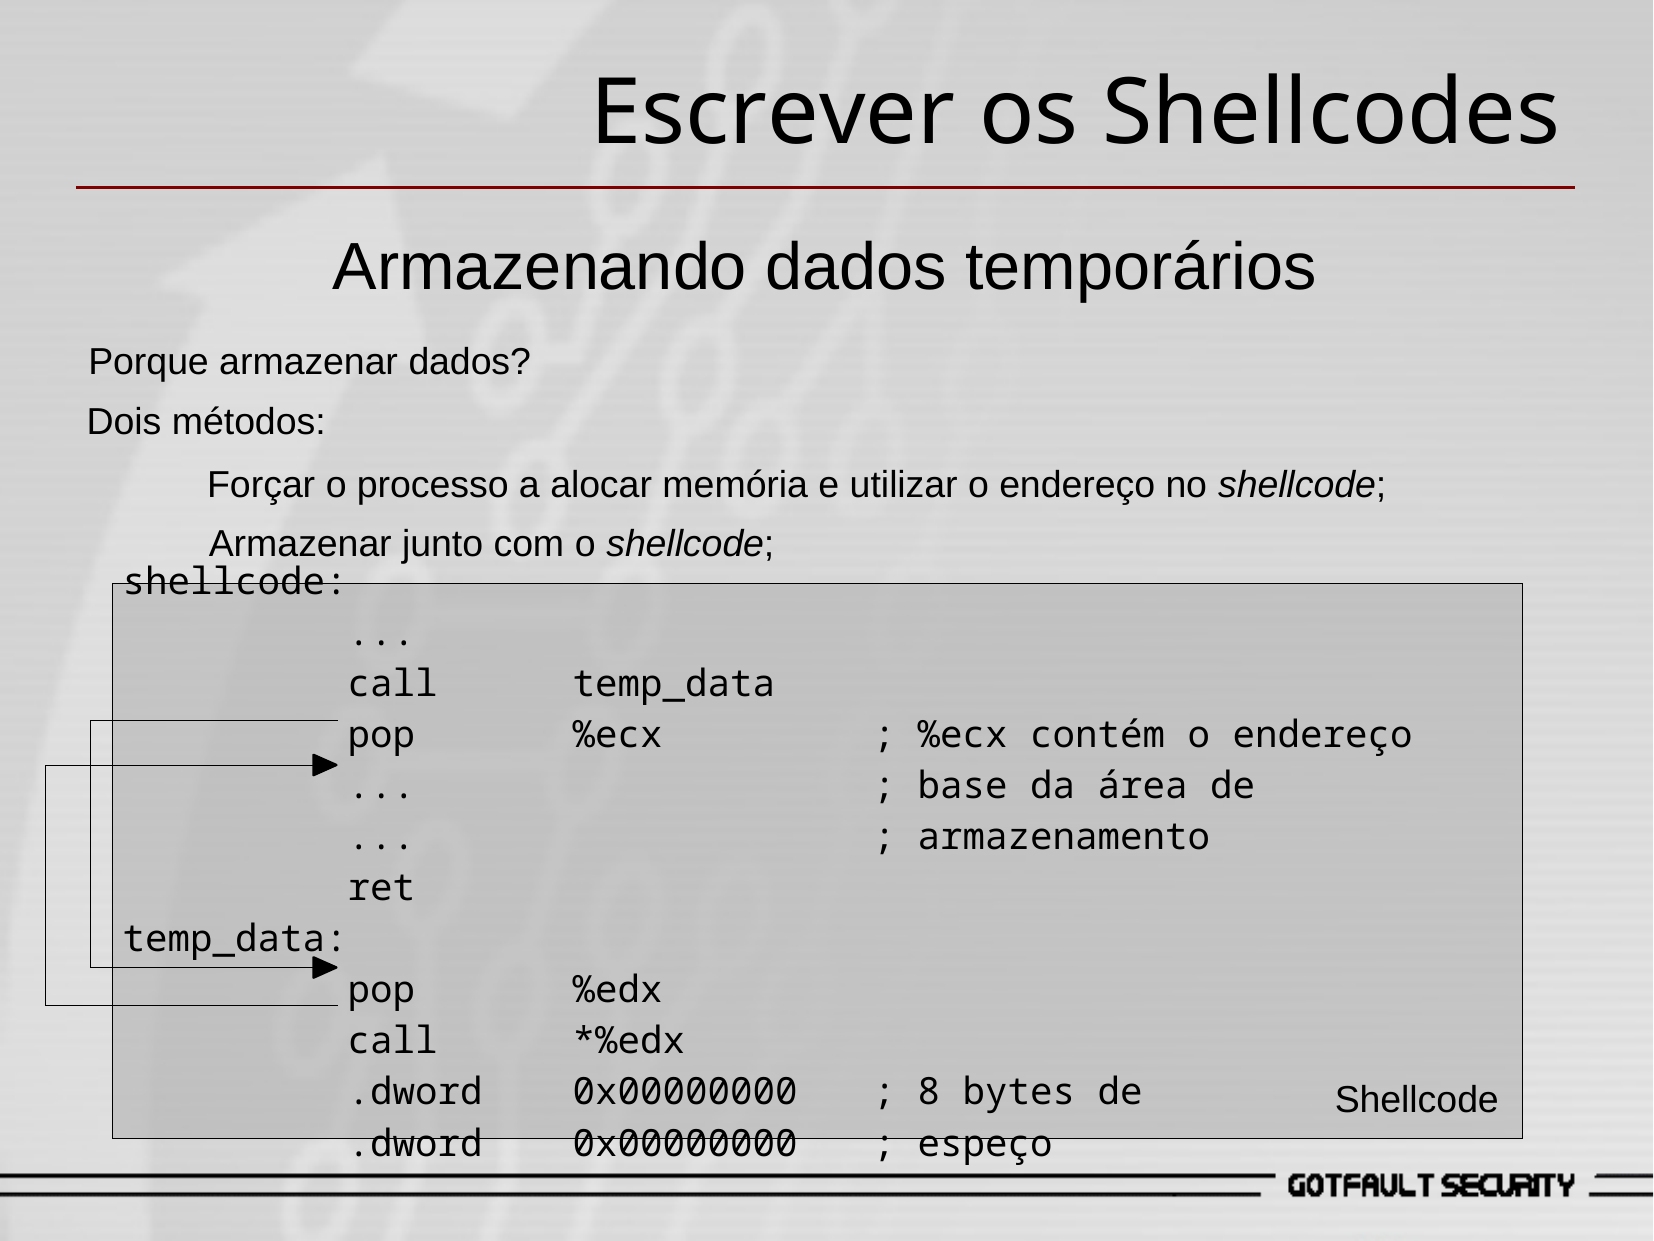

Escrever os Shellcodes
Armazenando dados temporários
 Porque armazenar dados?
 Dois métodos:
 Forçar o processo a alocar memória e utilizar o endereço no shellcode;
 Armazenar junto com o shellcode;
shellcode:
			...
			call		temp_data
			pop			%ecx			; %ecx contém o endereço
			...							; base da área de
			...							; armazenamento
			ret
temp_data:
			pop			%edx
			call		*%edx
			.dword		0x00000000	; 8 bytes de
			.dword		0x00000000	; espeço
Shellcode